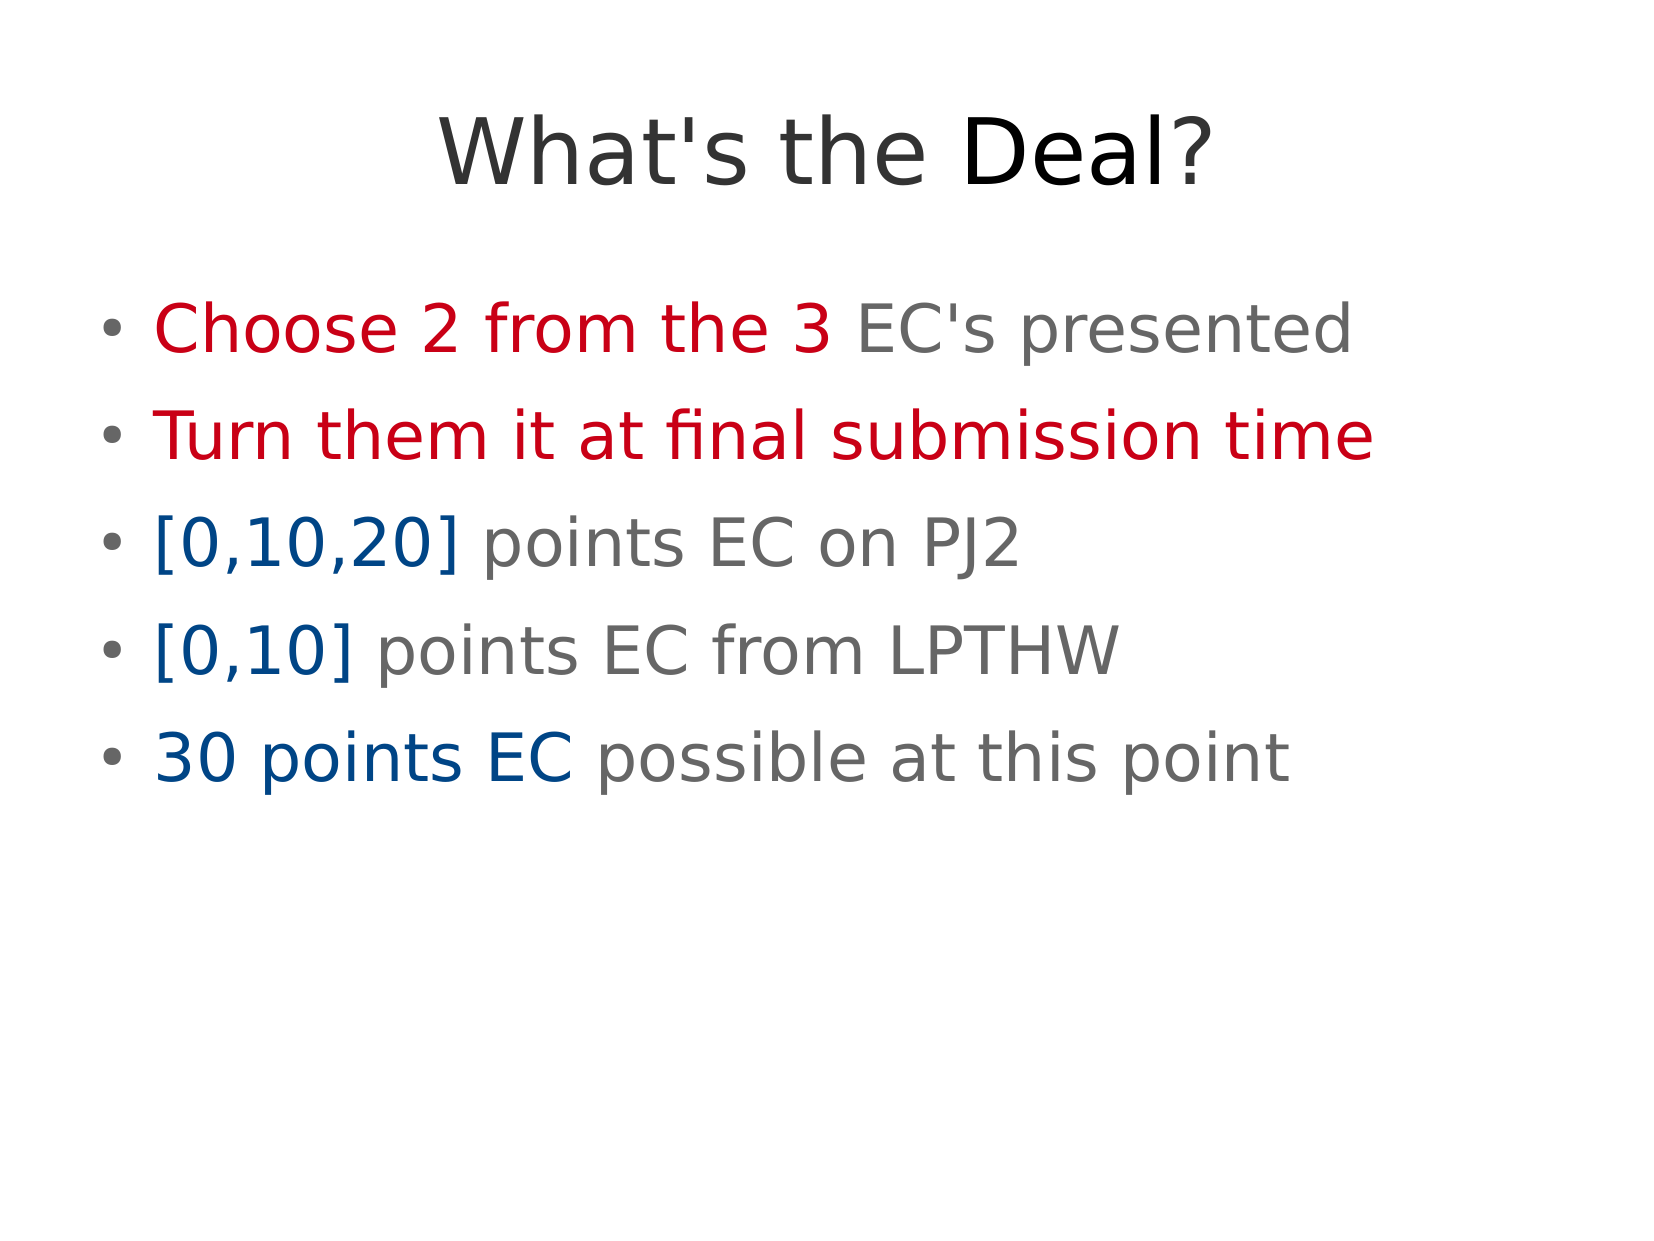

# What's the Deal?
Choose 2 from the 3 EC's presented
Turn them it at final submission time
[0,10,20] points EC on PJ2
[0,10] points EC from LPTHW
30 points EC possible at this point